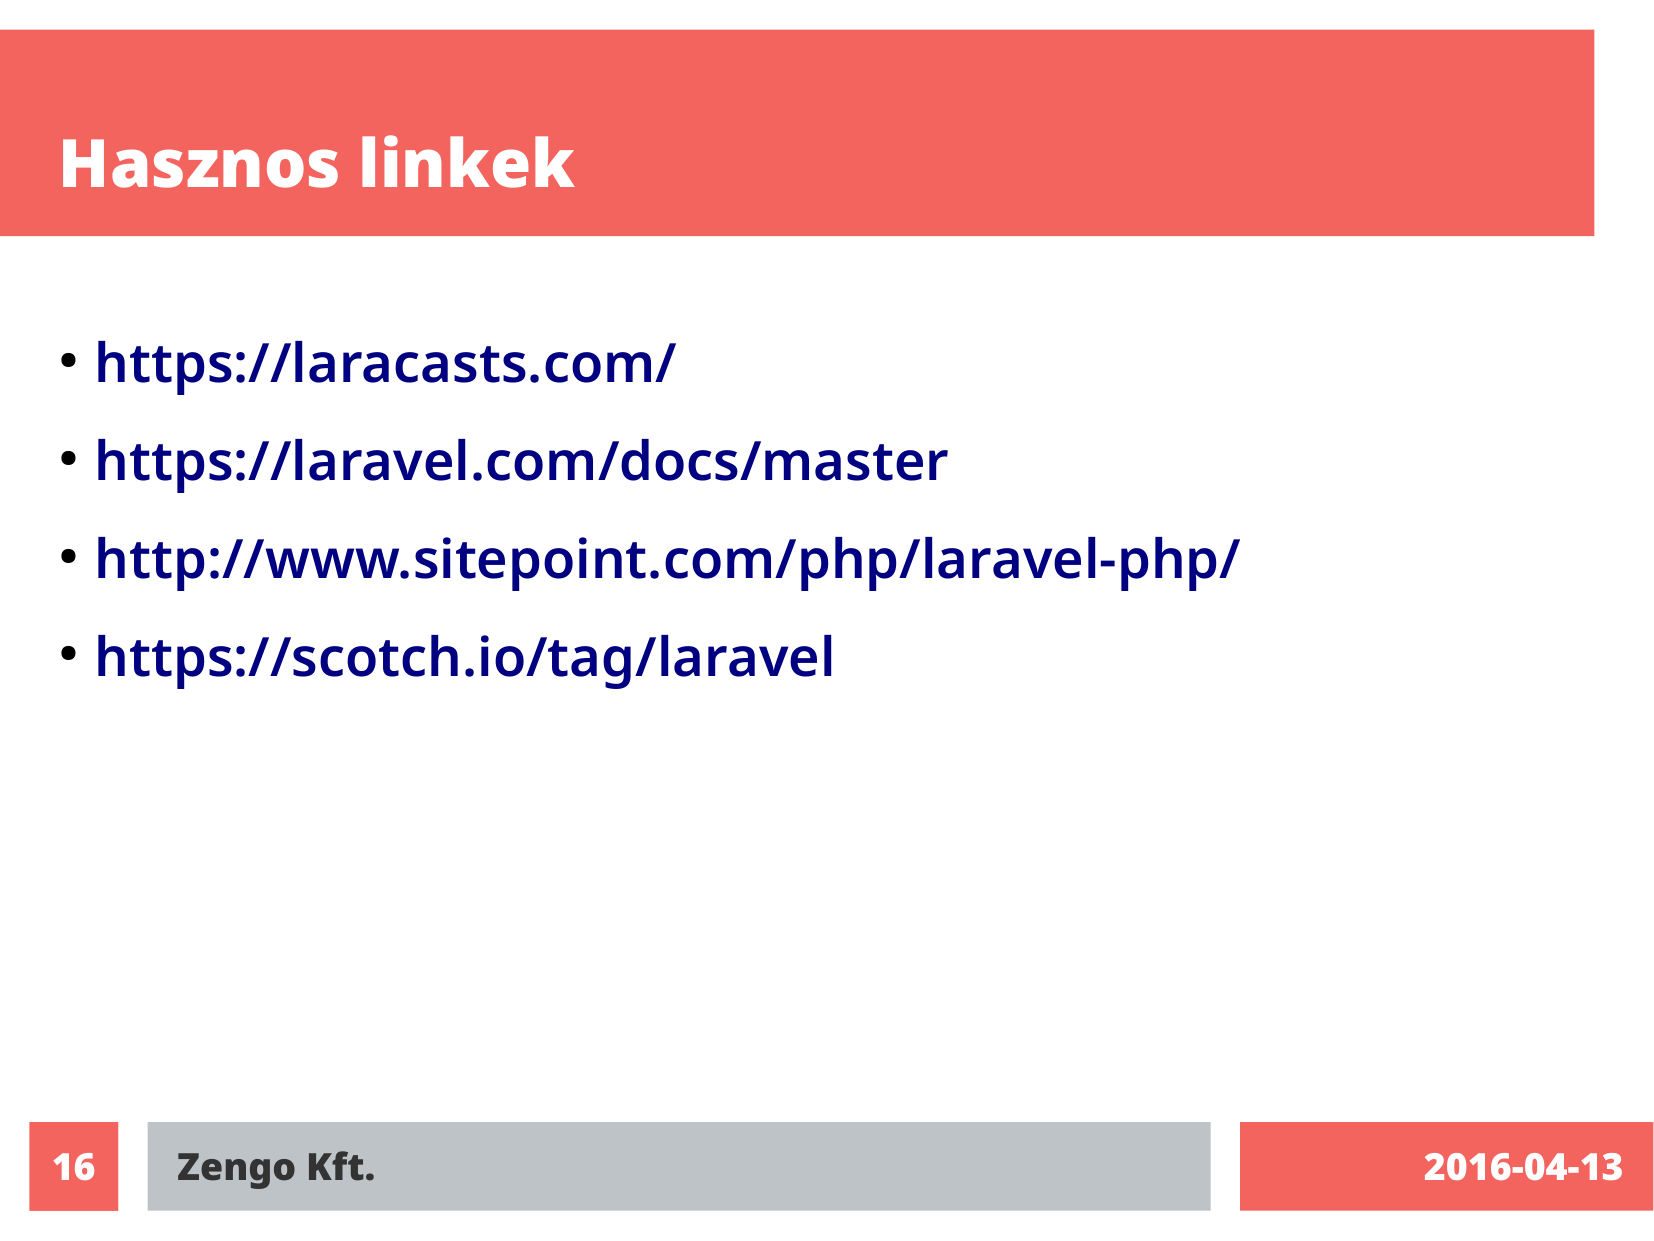

# Hasznos linkek
https://laracasts.com/
https://laravel.com/docs/master
http://www.sitepoint.com/php/laravel-php/
https://scotch.io/tag/laravel
16
Zengo Kft.
2016-04-13